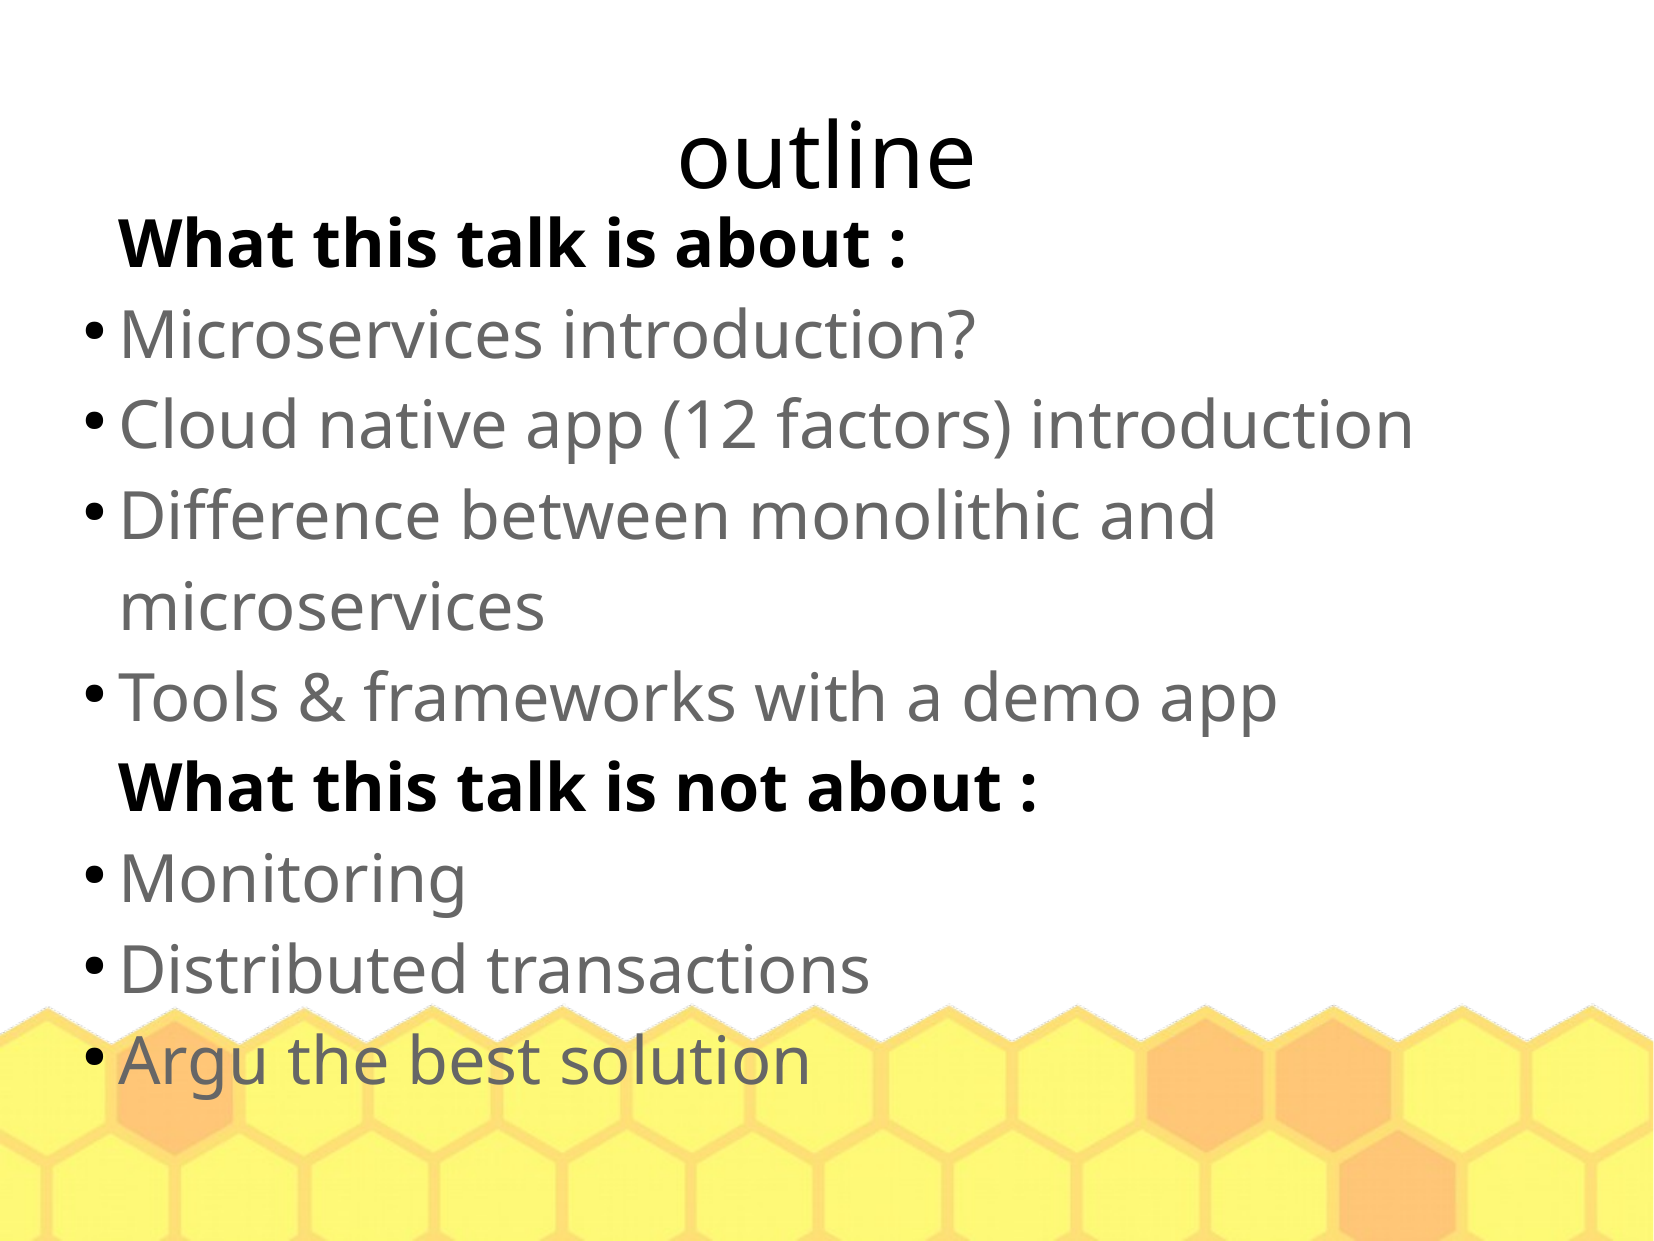

# outline
What this talk is about :
Microservices introduction?
Cloud native app (12 factors) introduction
Difference between monolithic and microservices
Tools & frameworks with a demo app
What this talk is not about :
Monitoring
Distributed transactions
Argu the best solution